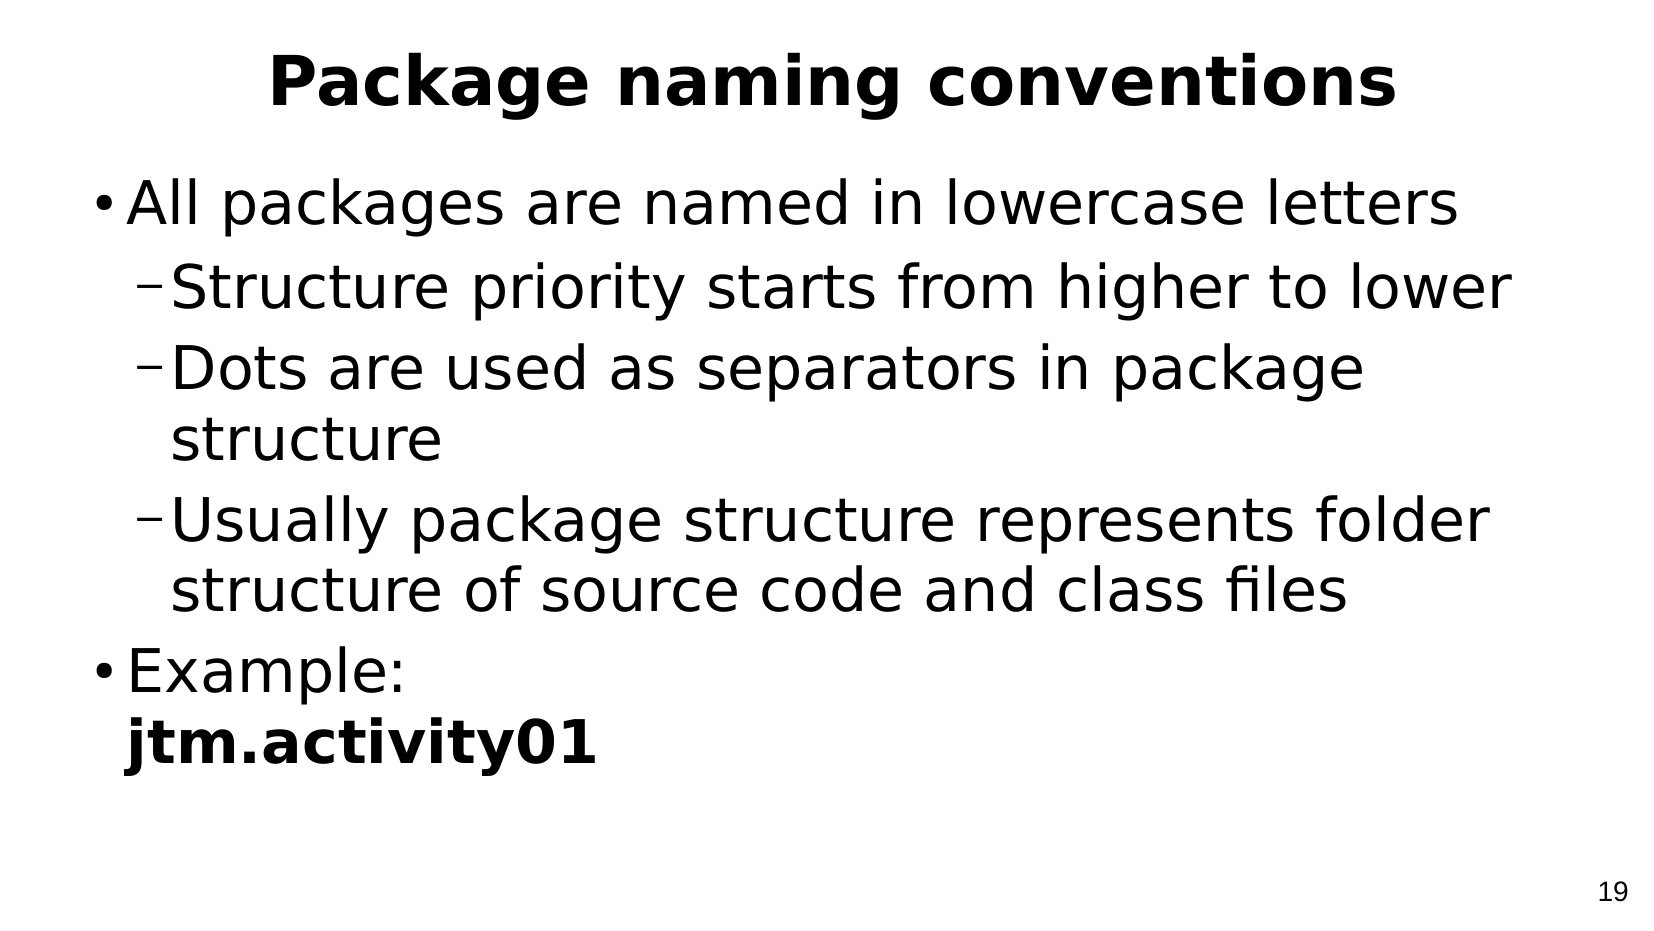

# Package naming conventions
All packages are named in lowercase letters
Structure priority starts from higher to lower
Dots are used as separators in package structure
Usually package structure represents folder structure of source code and class files
Example:
jtm.activity01